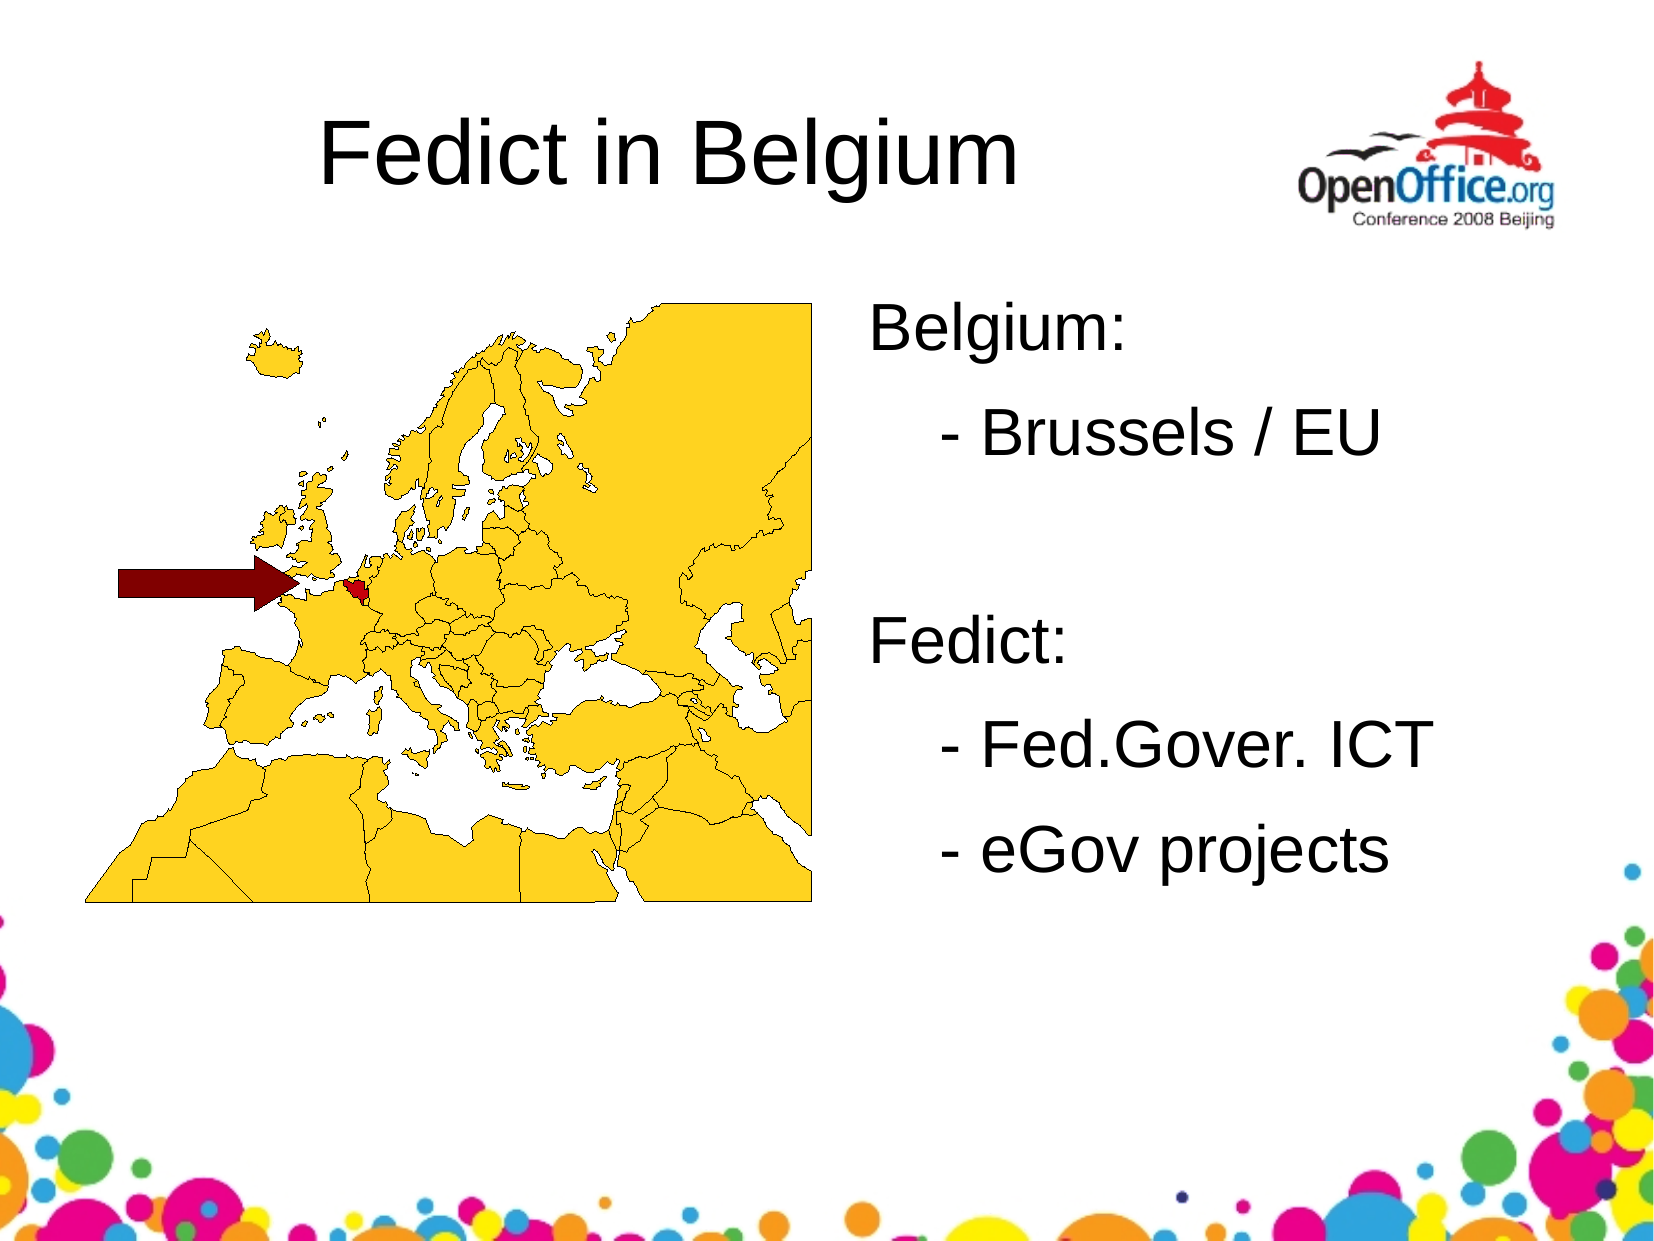

# Fedict in Belgium
Belgium:
- Brussels / EU
Fedict:
- Fed.Gover. ICT
- eGov projects